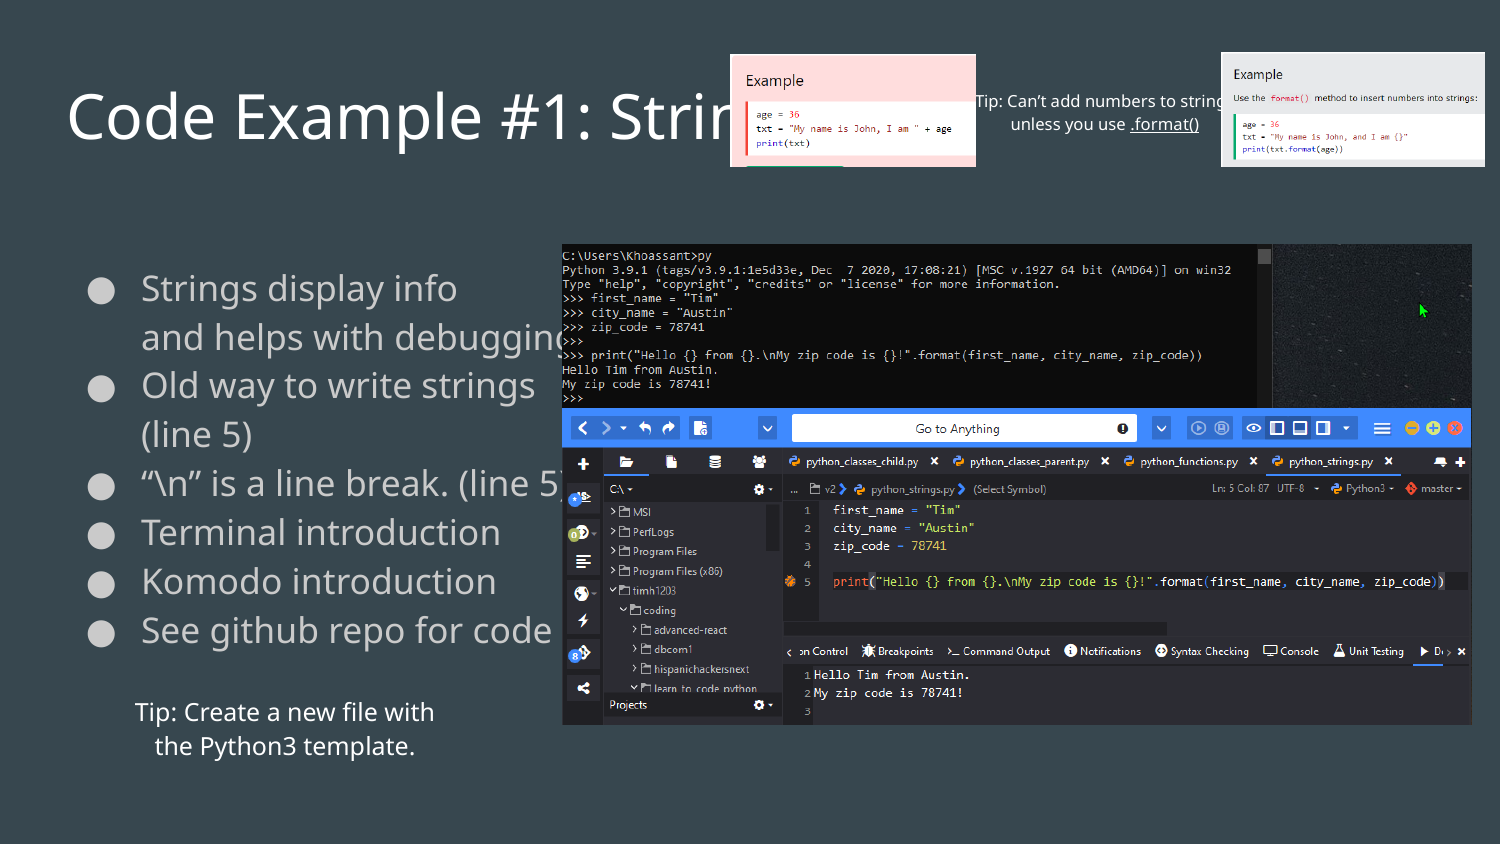

Tip: Can’t add numbers to strings
unless you use .format()
# Code Example #1: Strings
Strings display info
and helps with debugging
Old way to write strings
(line 5)
“\n” is a line break. (line 5)
Terminal introduction
Komodo introduction
See github repo for code
Tip: Create a new file with the Python3 template.